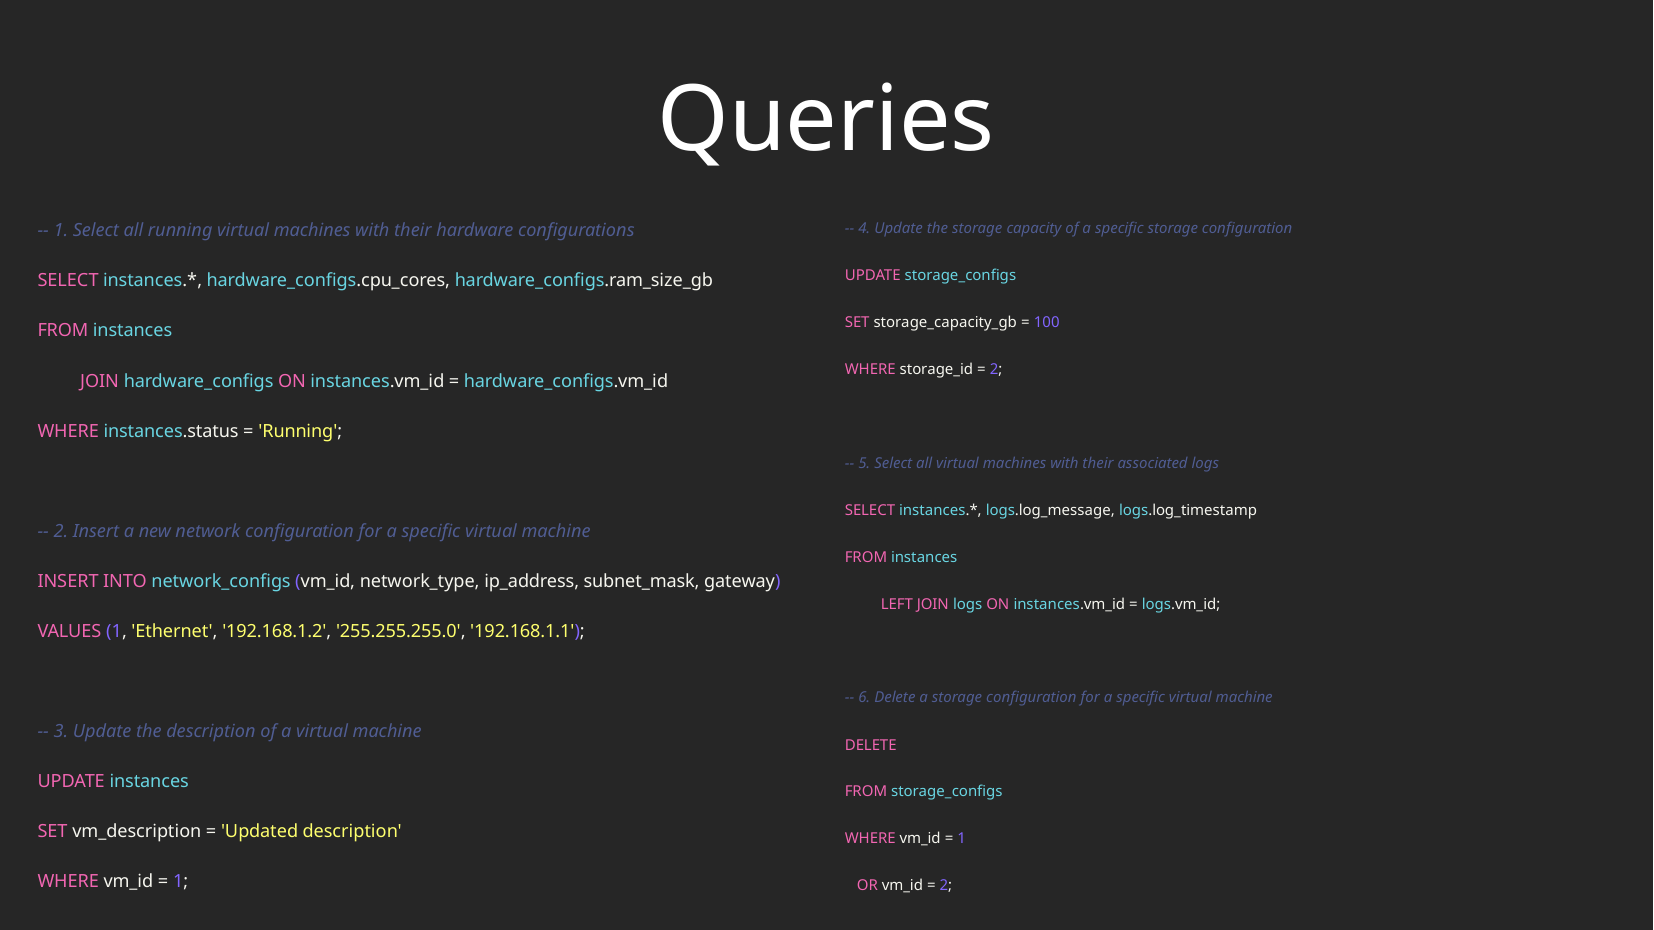

# Queries
-- 1. Select all running virtual machines with their hardware configurations
SELECT instances.*, hardware_configs.cpu_cores, hardware_configs.ram_size_gb
FROM instances
 JOIN hardware_configs ON instances.vm_id = hardware_configs.vm_id
WHERE instances.status = 'Running';
-- 2. Insert a new network configuration for a specific virtual machine
INSERT INTO network_configs (vm_id, network_type, ip_address, subnet_mask, gateway)
VALUES (1, 'Ethernet', '192.168.1.2', '255.255.255.0', '192.168.1.1');
-- 3. Update the description of a virtual machine
UPDATE instances
SET vm_description = 'Updated description'
WHERE vm_id = 1;
-- 4. Update the storage capacity of a specific storage configuration
UPDATE storage_configs
SET storage_capacity_gb = 100
WHERE storage_id = 2;
-- 5. Select all virtual machines with their associated logs
SELECT instances.*, logs.log_message, logs.log_timestamp
FROM instances
 LEFT JOIN logs ON instances.vm_id = logs.vm_id;
-- 6. Delete a storage configuration for a specific virtual machine
DELETE
FROM storage_configs
WHERE vm_id = 1
 OR vm_id = 2;